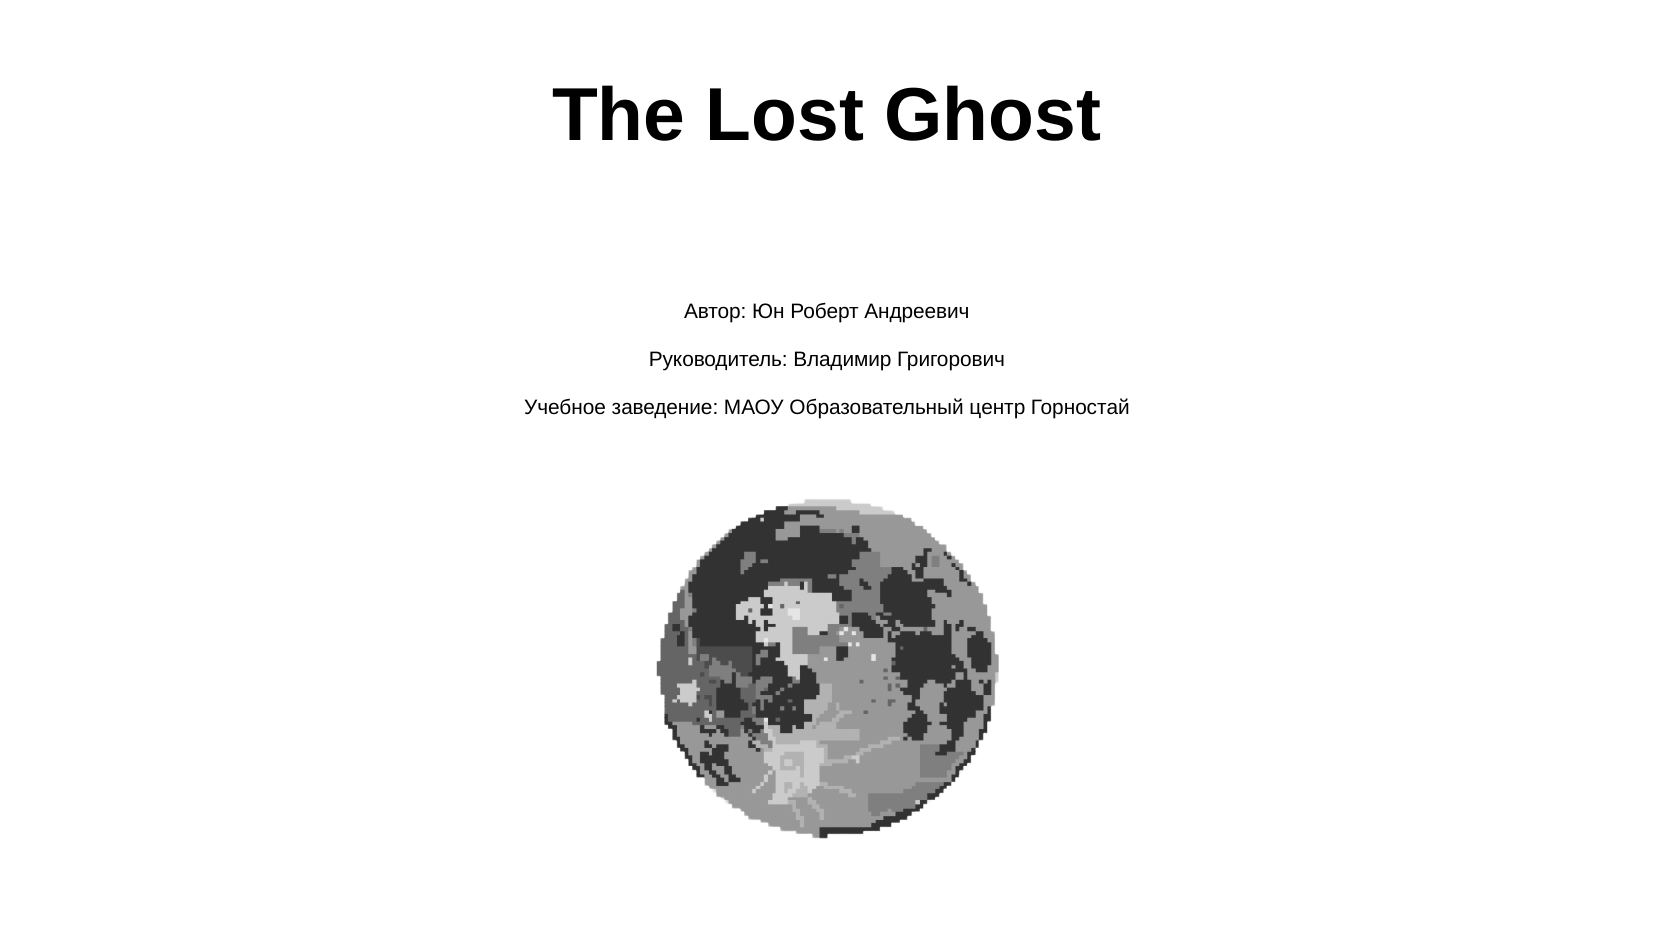

# The Lost Ghost
Автор: Юн Роберт Андреевич
Руководитель: Владимир Григорович
Учебное заведение: МАОУ Образовательный центр Горностай